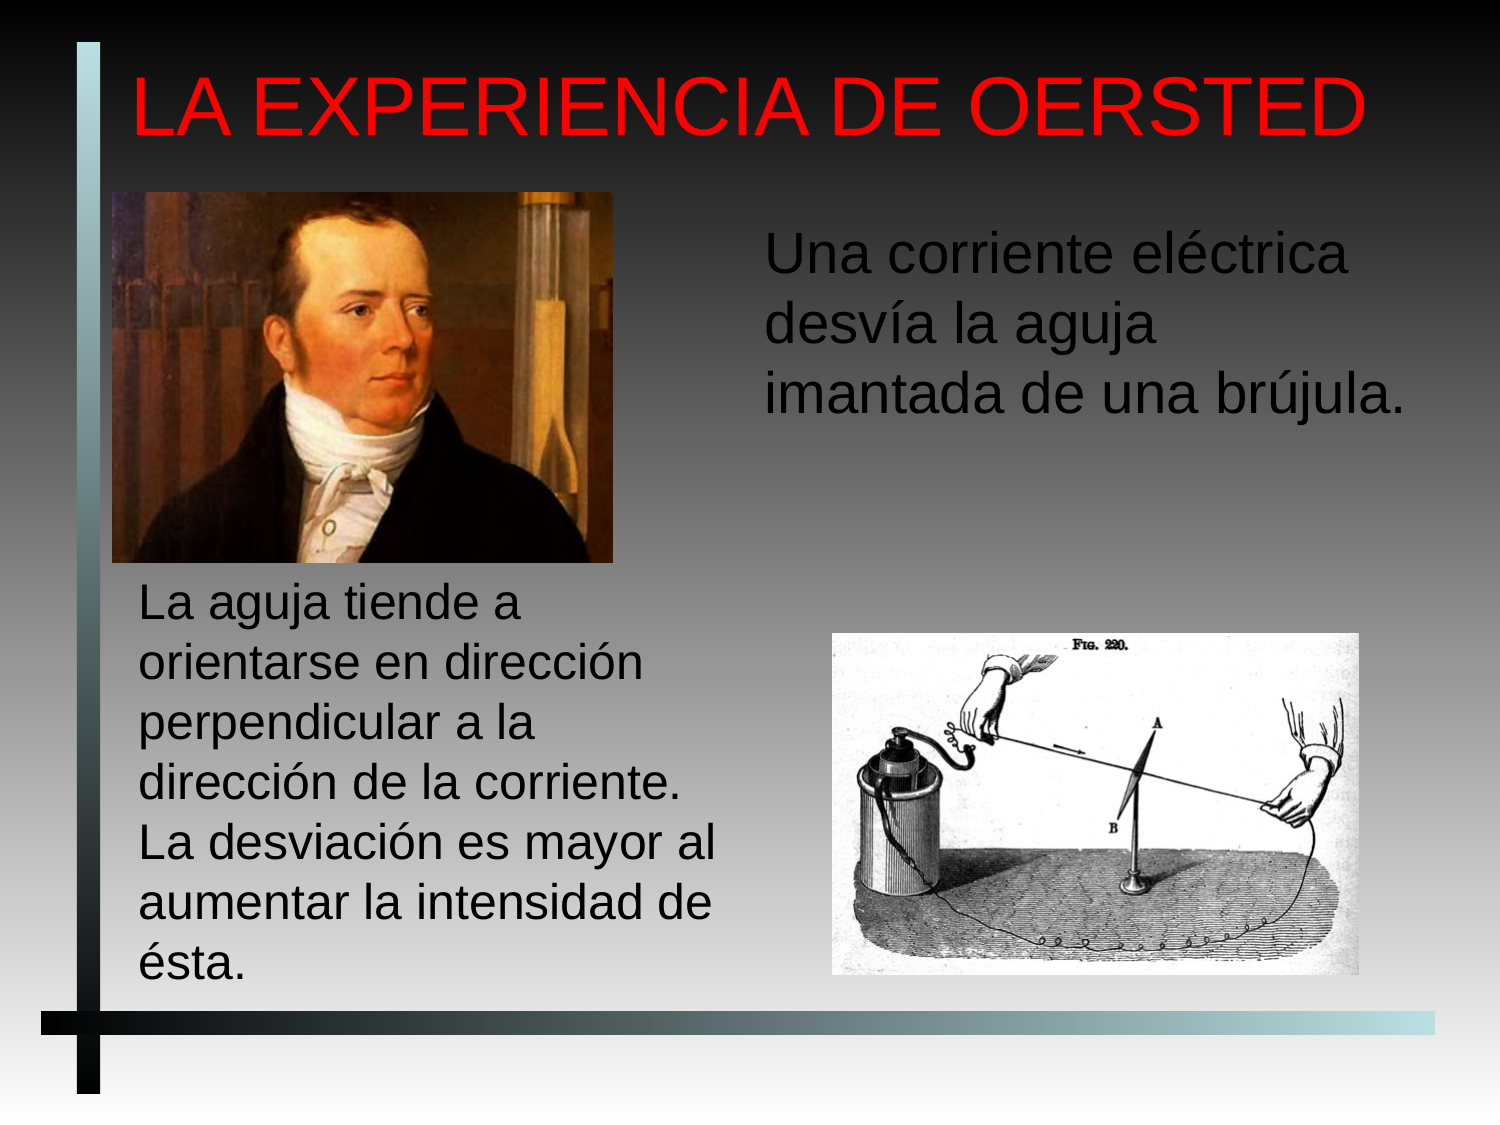

# LA EXPERIENCIA DE OERSTED
Una corriente eléctrica desvía la aguja imantada de una brújula.
La aguja tiende a orientarse en dirección perpendicular a la dirección de la corriente. La desviación es mayor al aumentar la intensidad de ésta.